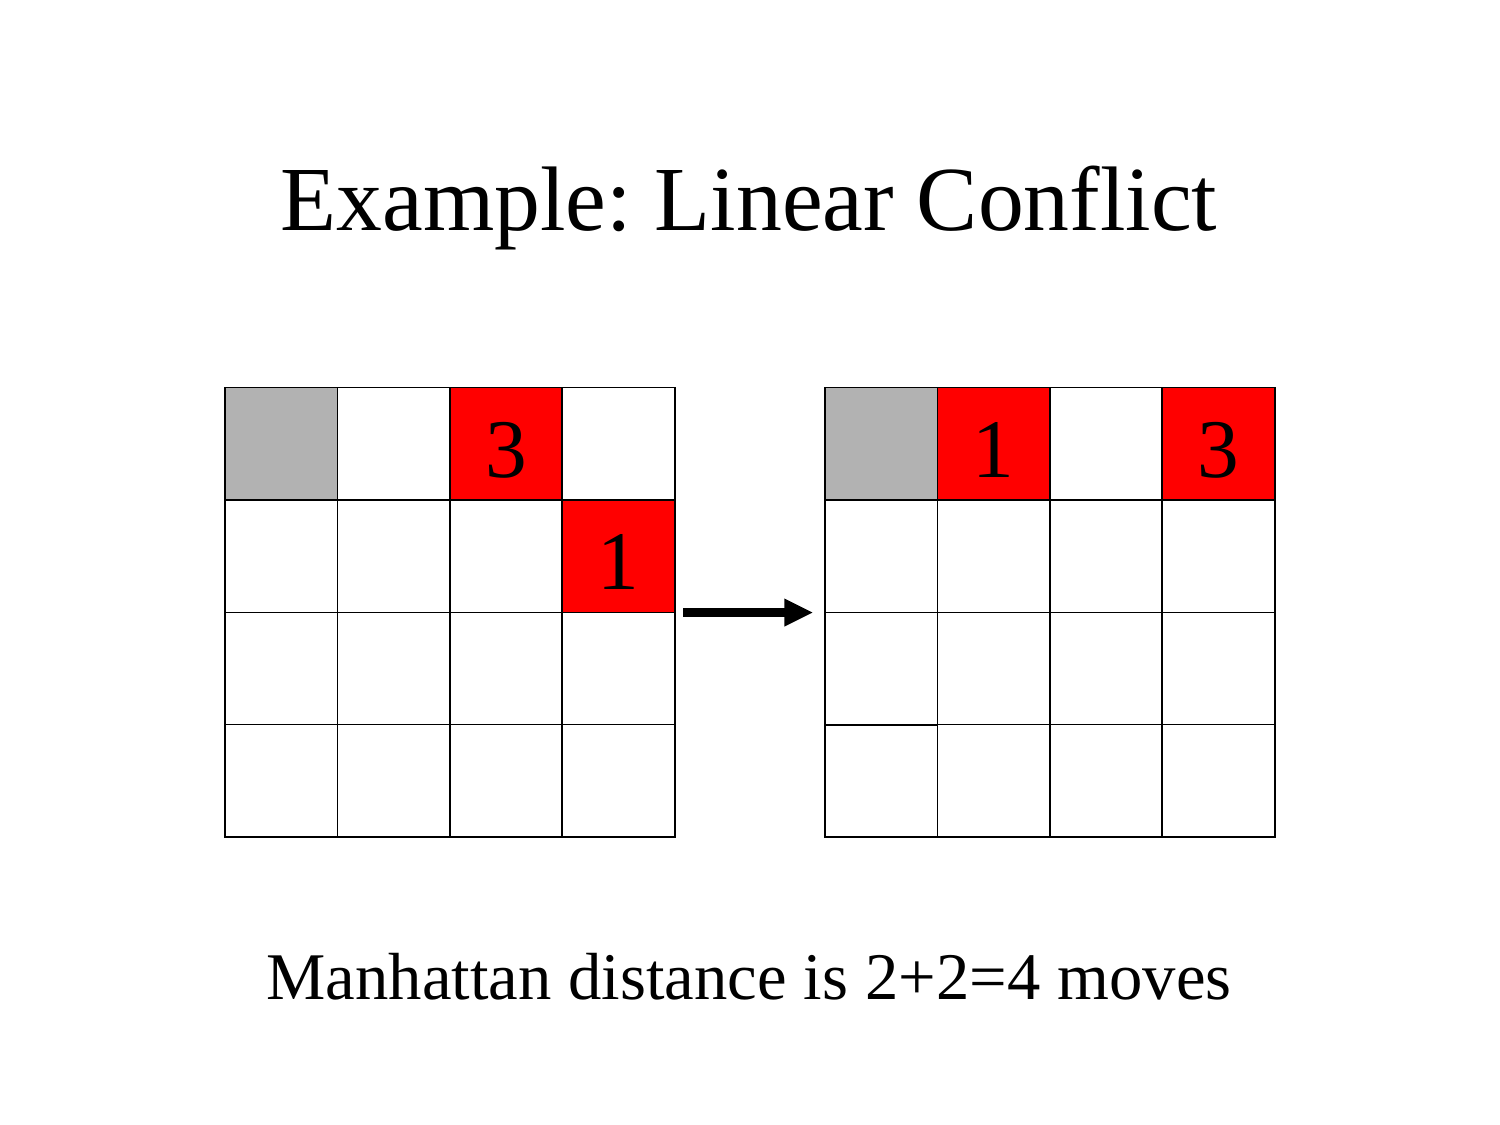

Example: Linear Conflict
3
1
3
1
Manhattan distance is 2+2=4 moves